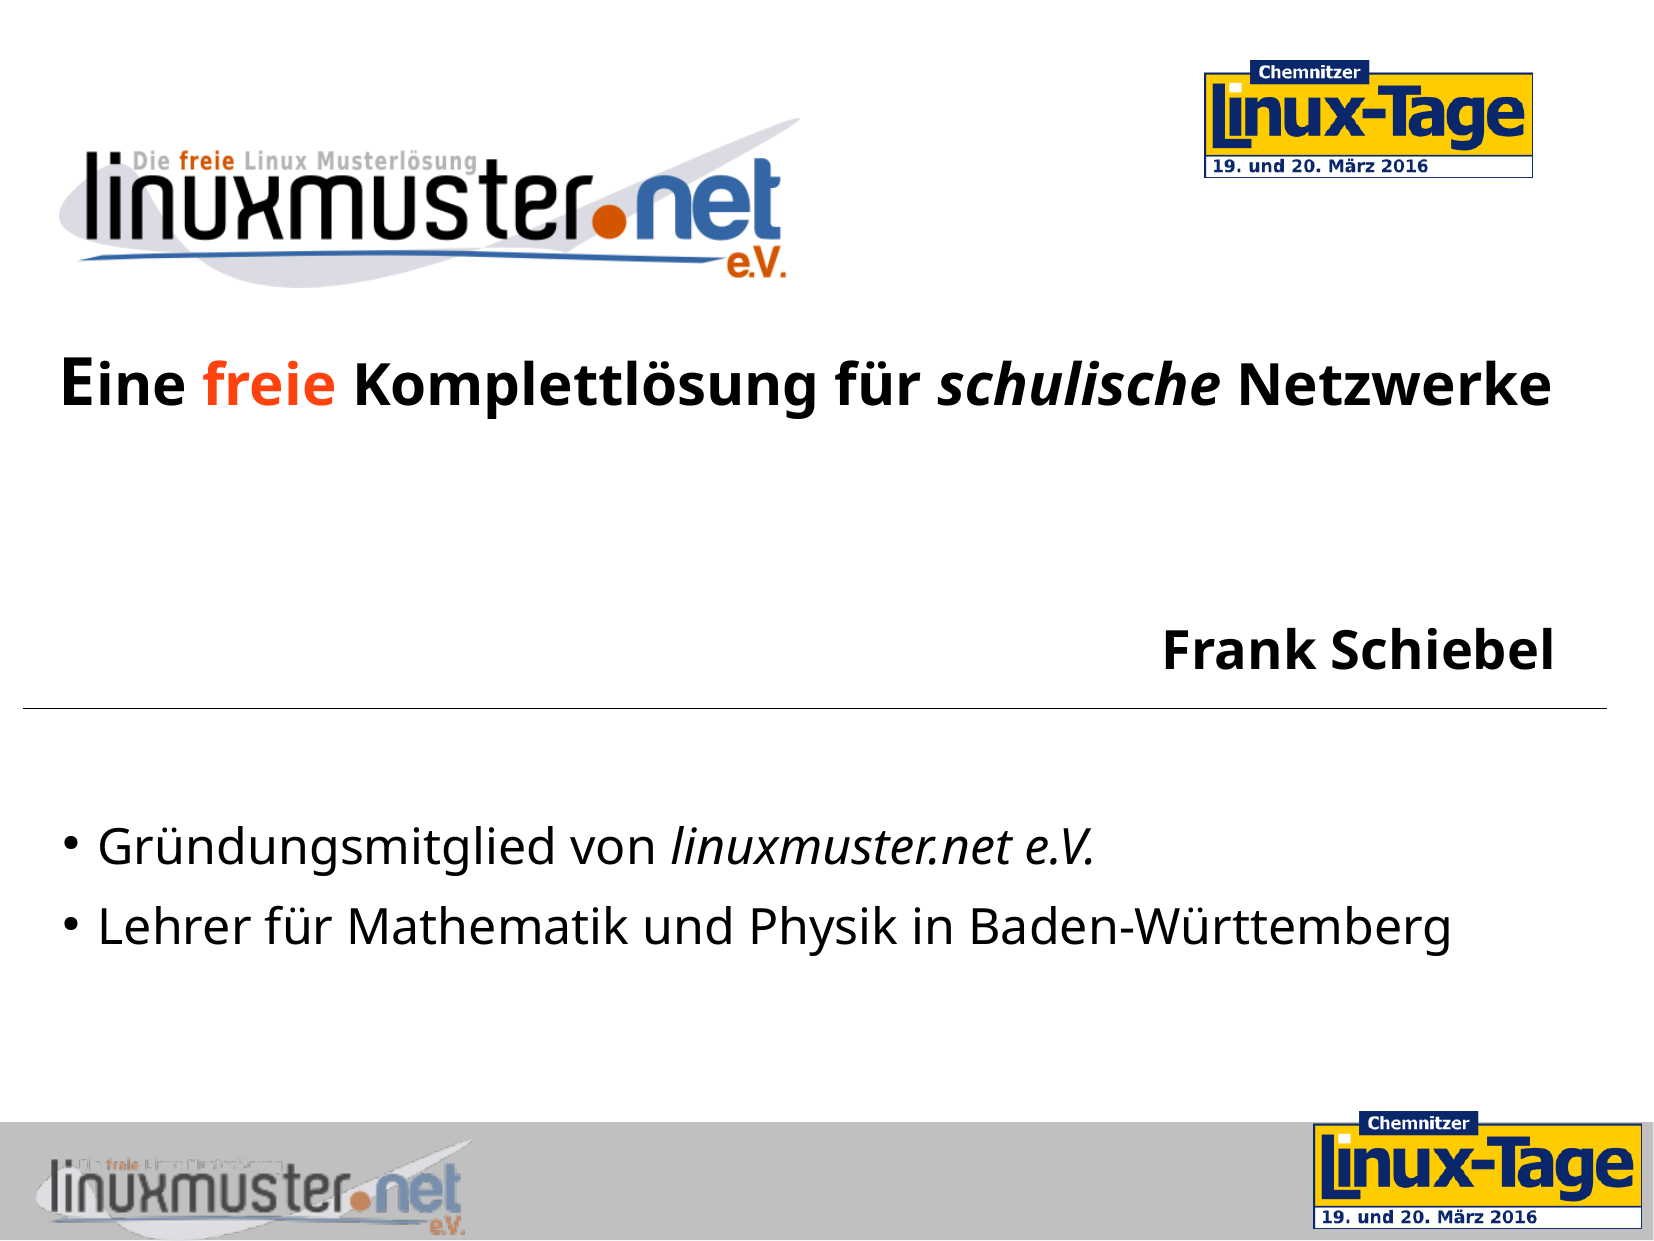

# Eine freie Komplettlösung für schulische Netzwerke
Frank Schiebel
Gründungsmitglied von linuxmuster.net e.V.
Lehrer für Mathematik und Physik in Baden-Württemberg